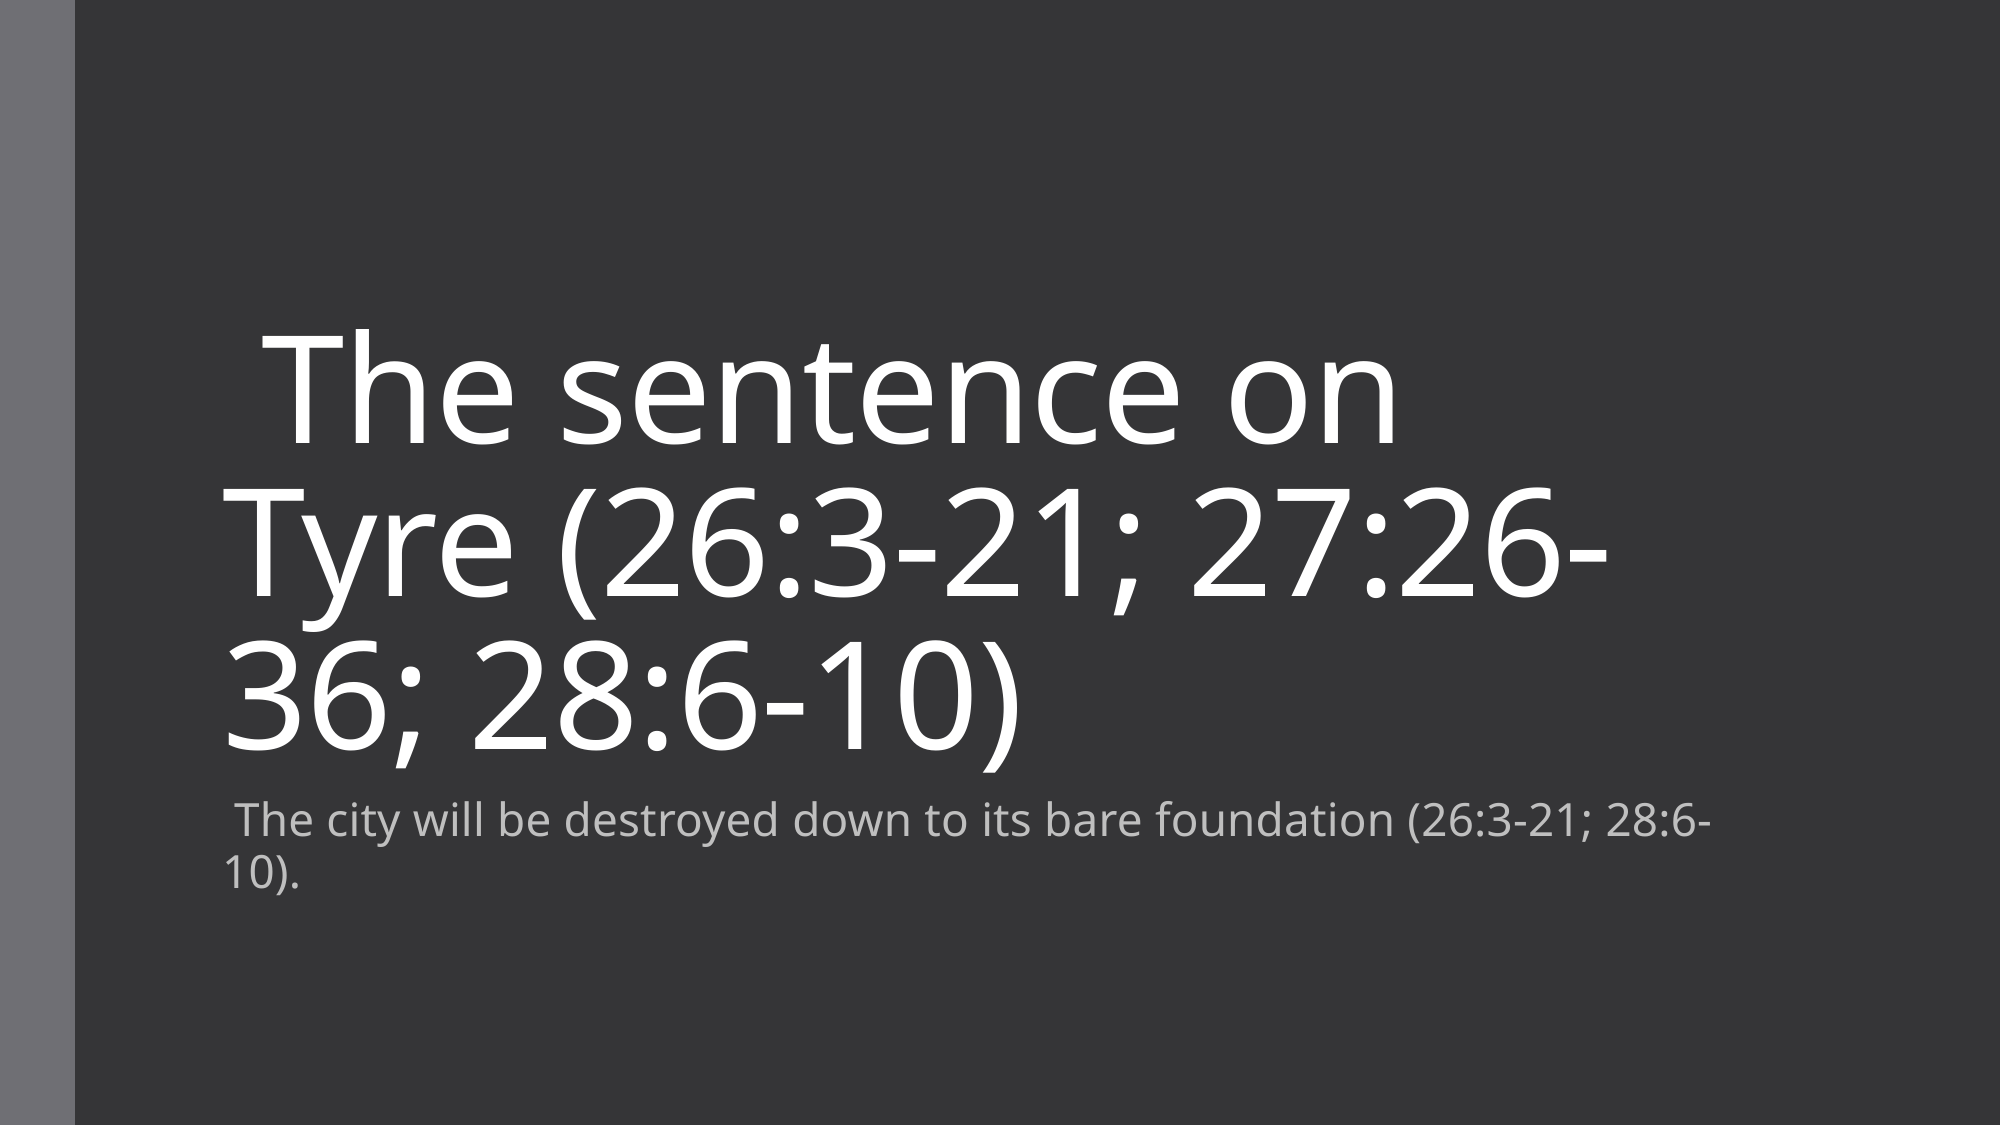

# The sentence on Tyre (26:3-21; 27:26-36; 28:6-10)
 The city will be destroyed down to its bare foundation (26:3-21; 28:6-10).